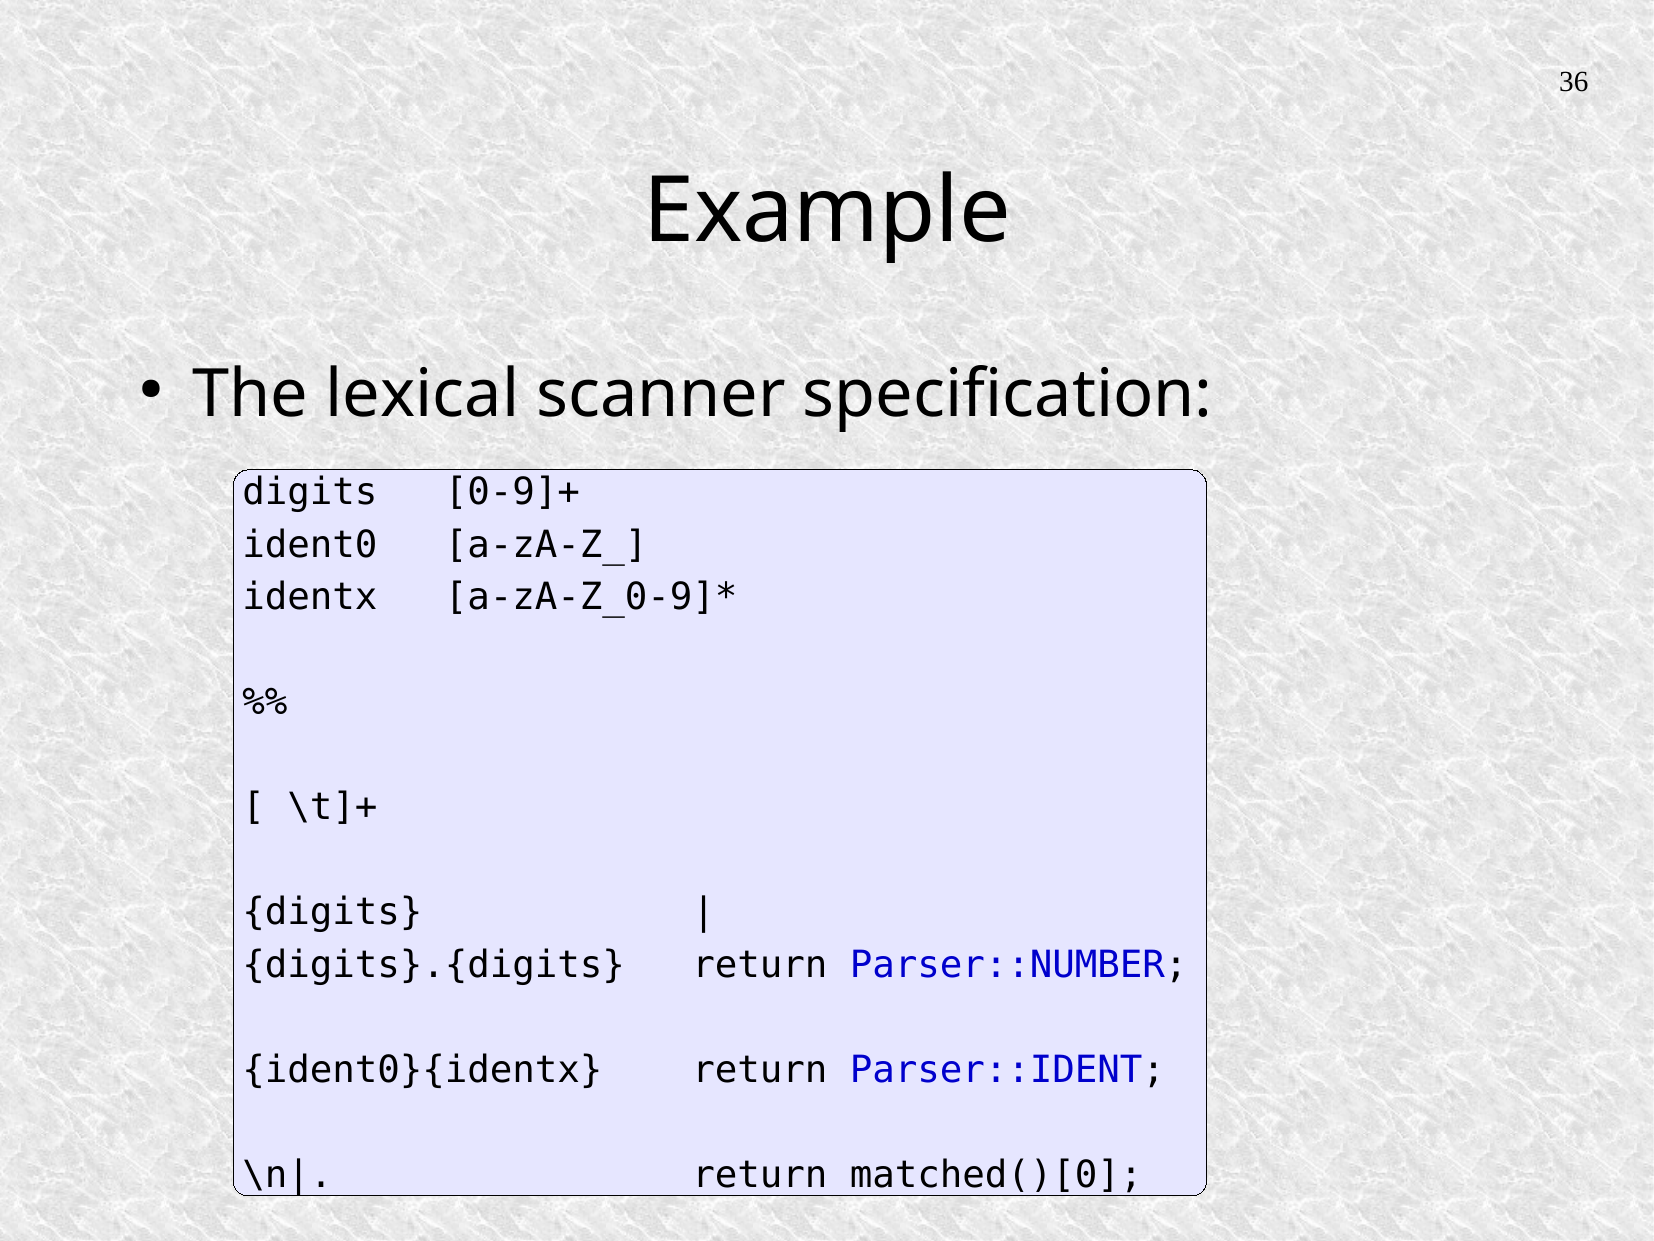

36
# Example
The lexical scanner specification:
digits [0-9]+
ident0 [a-zA-Z_]
identx [a-zA-Z_0-9]*
%%
[ \t]+
{digits} |
{digits}.{digits} return Parser::NUMBER;
{ident0}{identx} return Parser::IDENT;
\n|. return matched()[0];